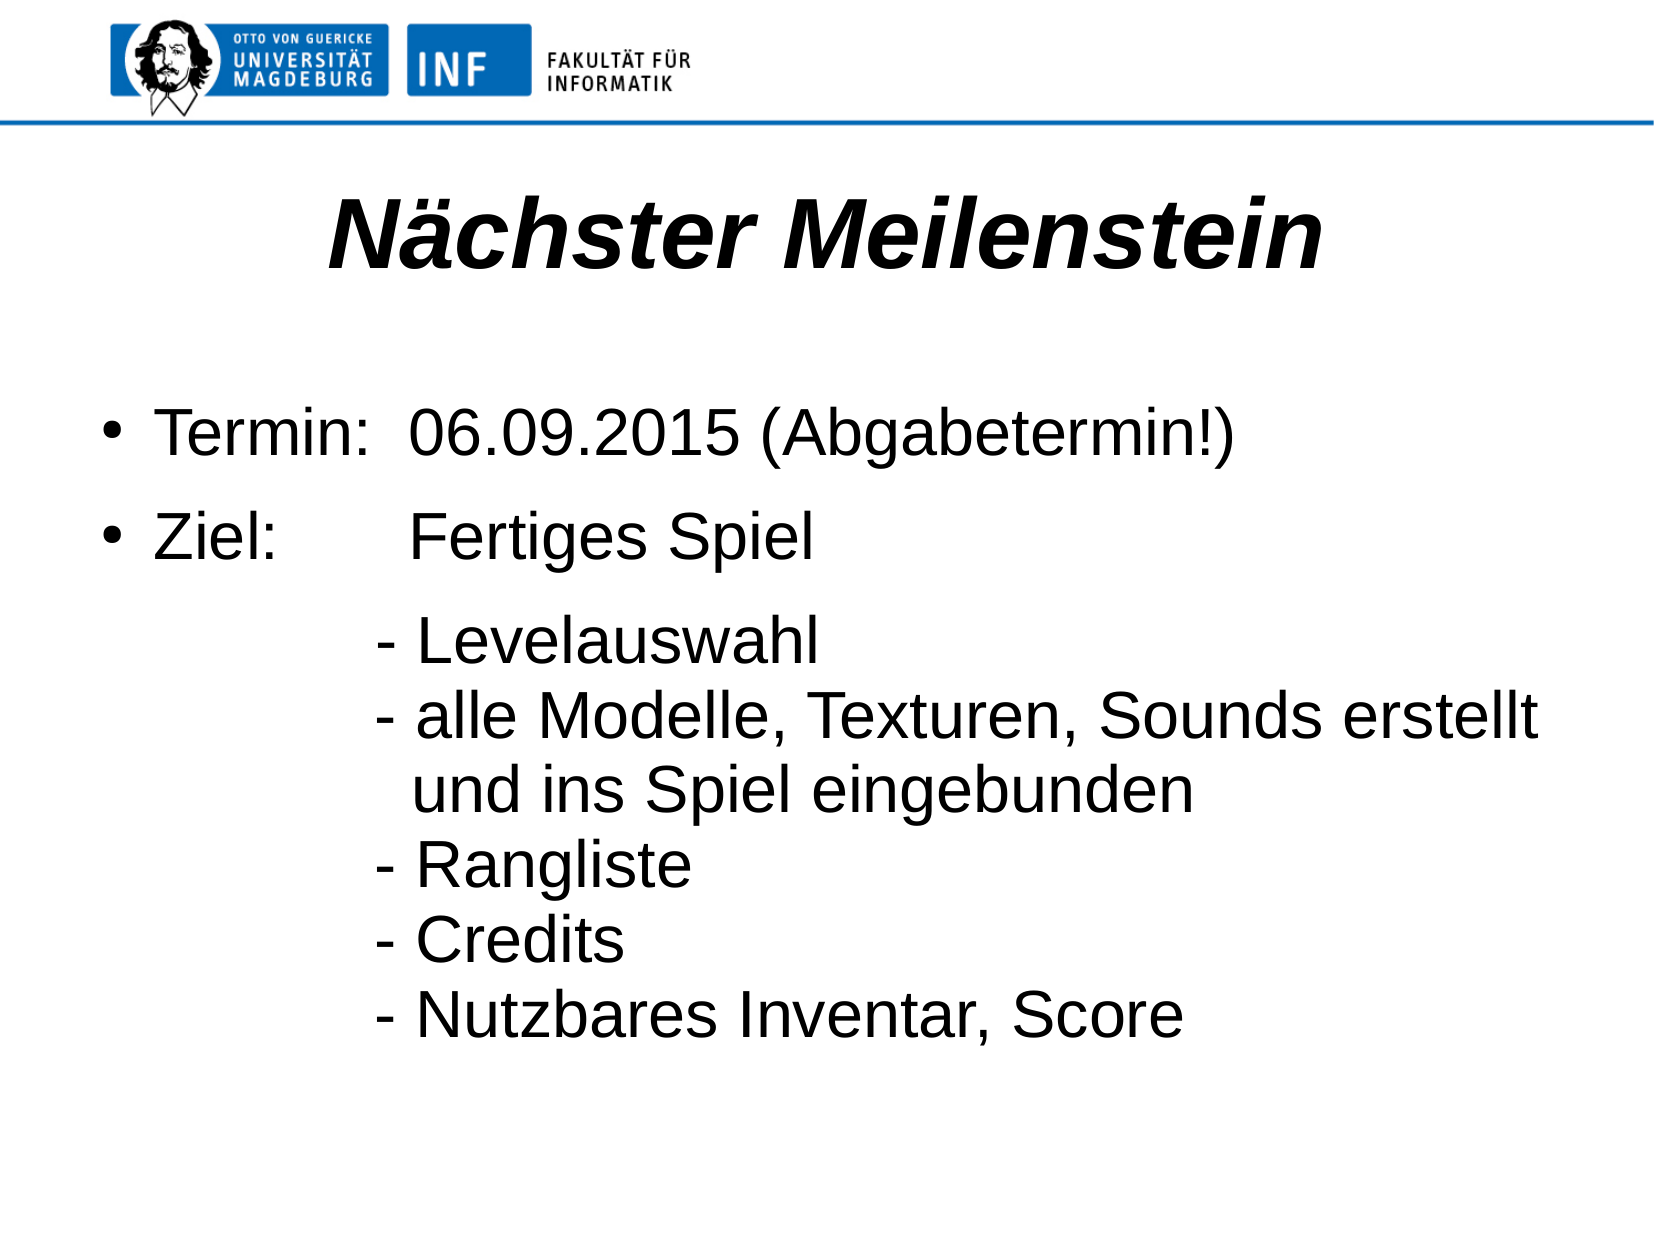

# Nächster Meilenstein
Termin: 06.09.2015 (Abgabetermin!)
Ziel: Fertiges Spiel
 - Levelauswahl
 - alle Modelle, Texturen, Sounds erstellt
 und ins Spiel eingebunden
 - Rangliste
 - Credits
 - Nutzbares Inventar, Score